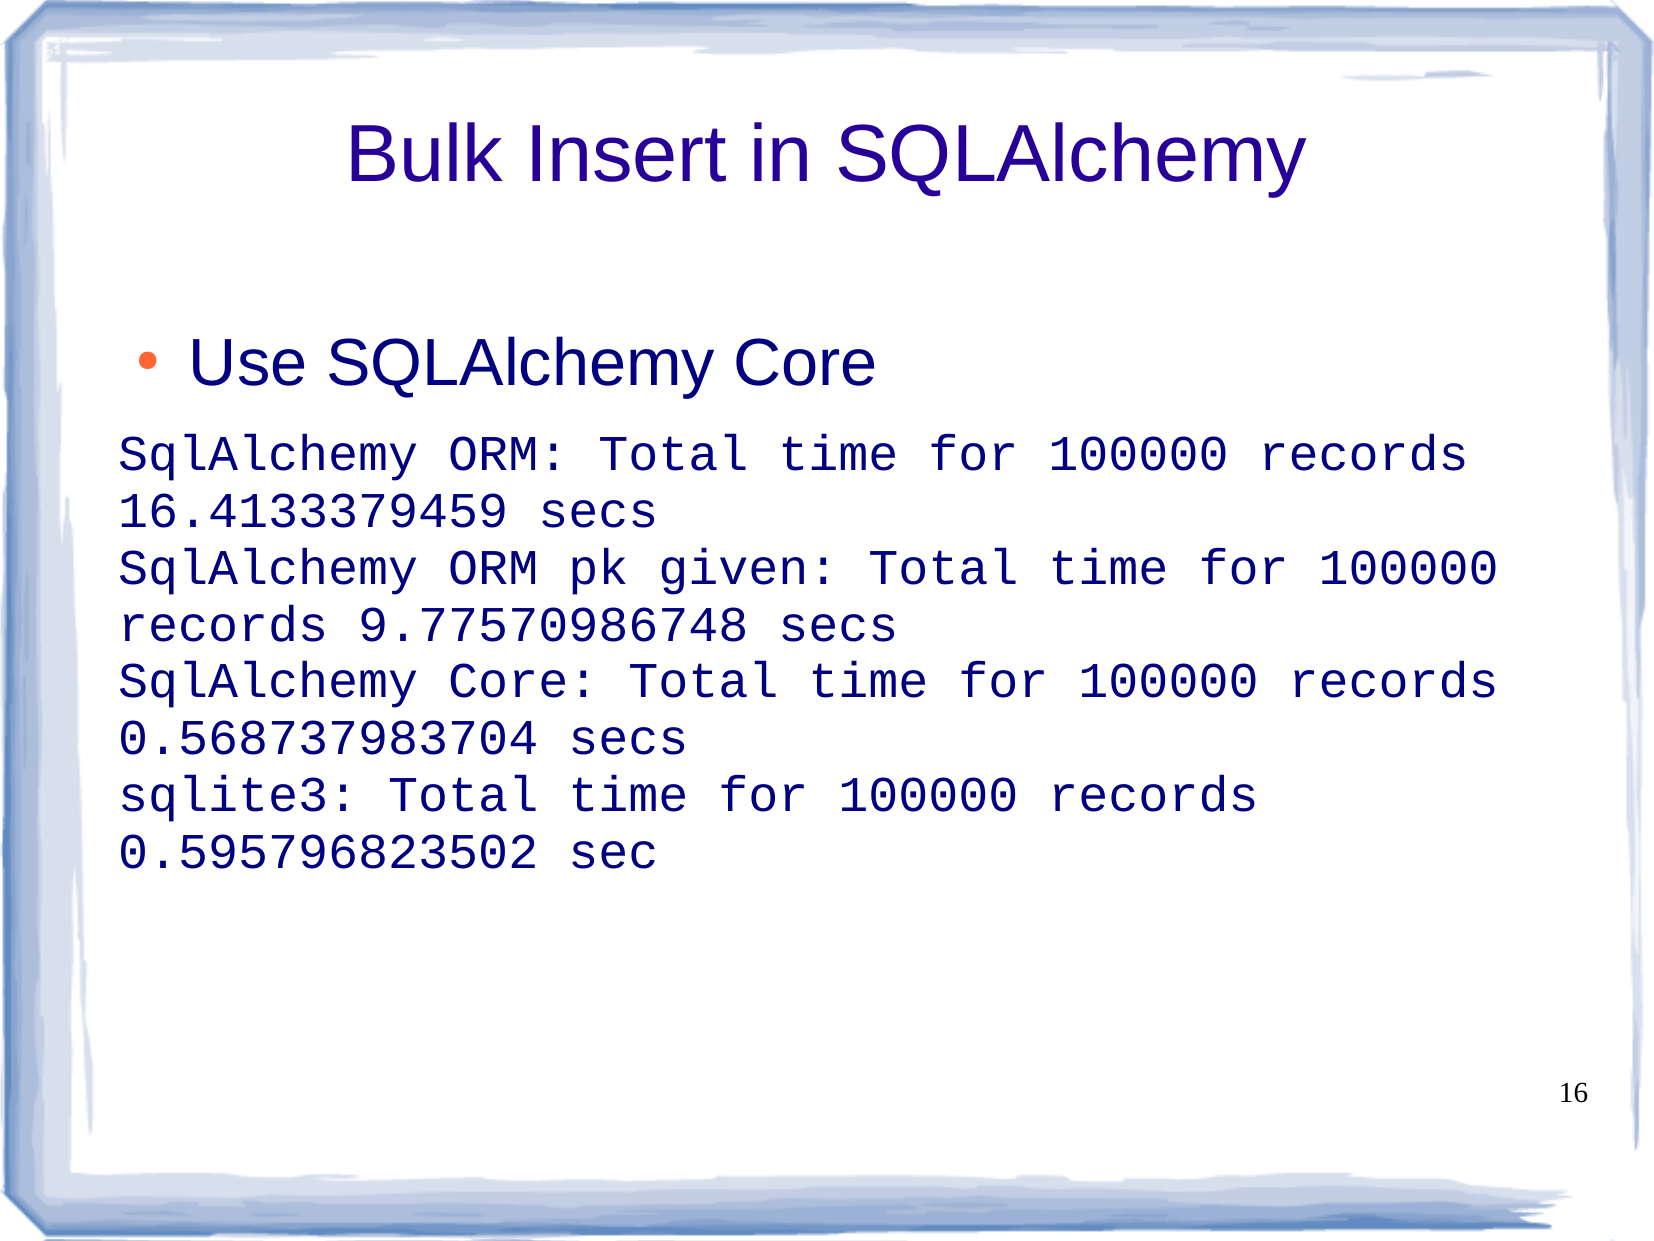

# Bulk Insert in SQLAlchemy
Use SQLAlchemy Core
SqlAlchemy ORM: Total time for 100000 records 16.4133379459 secs
SqlAlchemy ORM pk given: Total time for 100000 records 9.77570986748 secs
SqlAlchemy Core: Total time for 100000 records 0.568737983704 secs
sqlite3: Total time for 100000 records 0.595796823502 sec
16